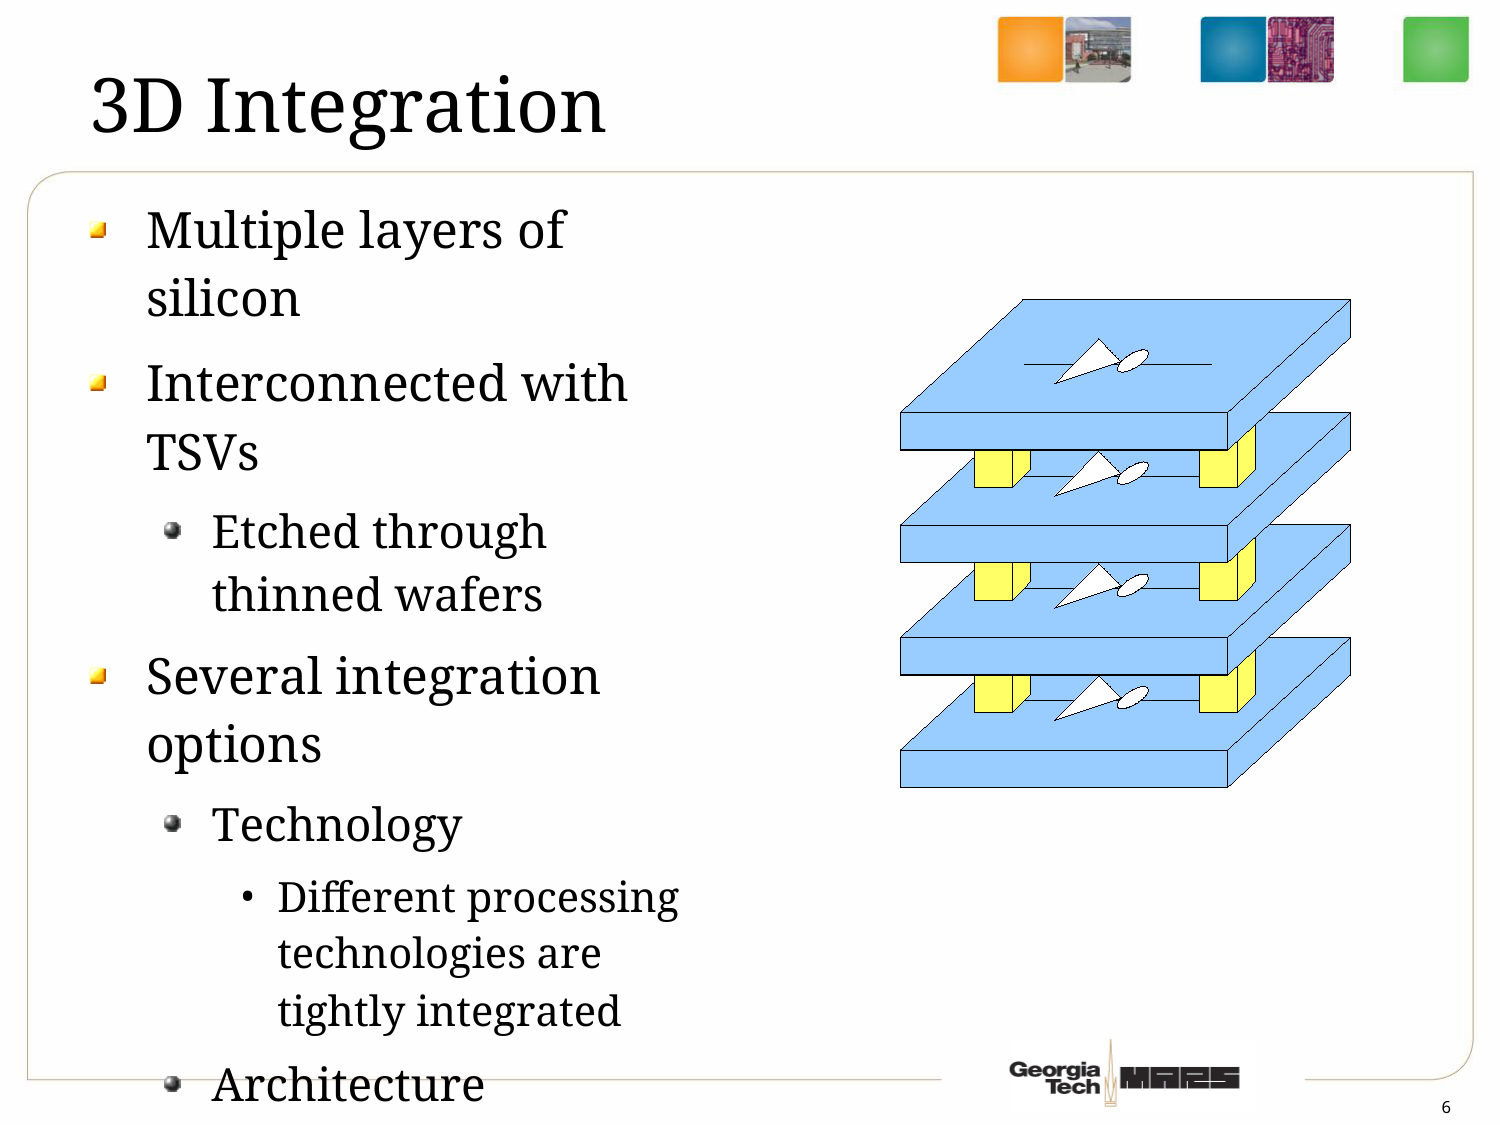

# 3D Integration
Multiple layers of silicon
Interconnected with TSVs
Etched through thinned wafers
Several integration options
Technology
Different processing technologies are tightly integrated
Architecture
Blocks split across layers
Circuit
Transistors split across layers
6